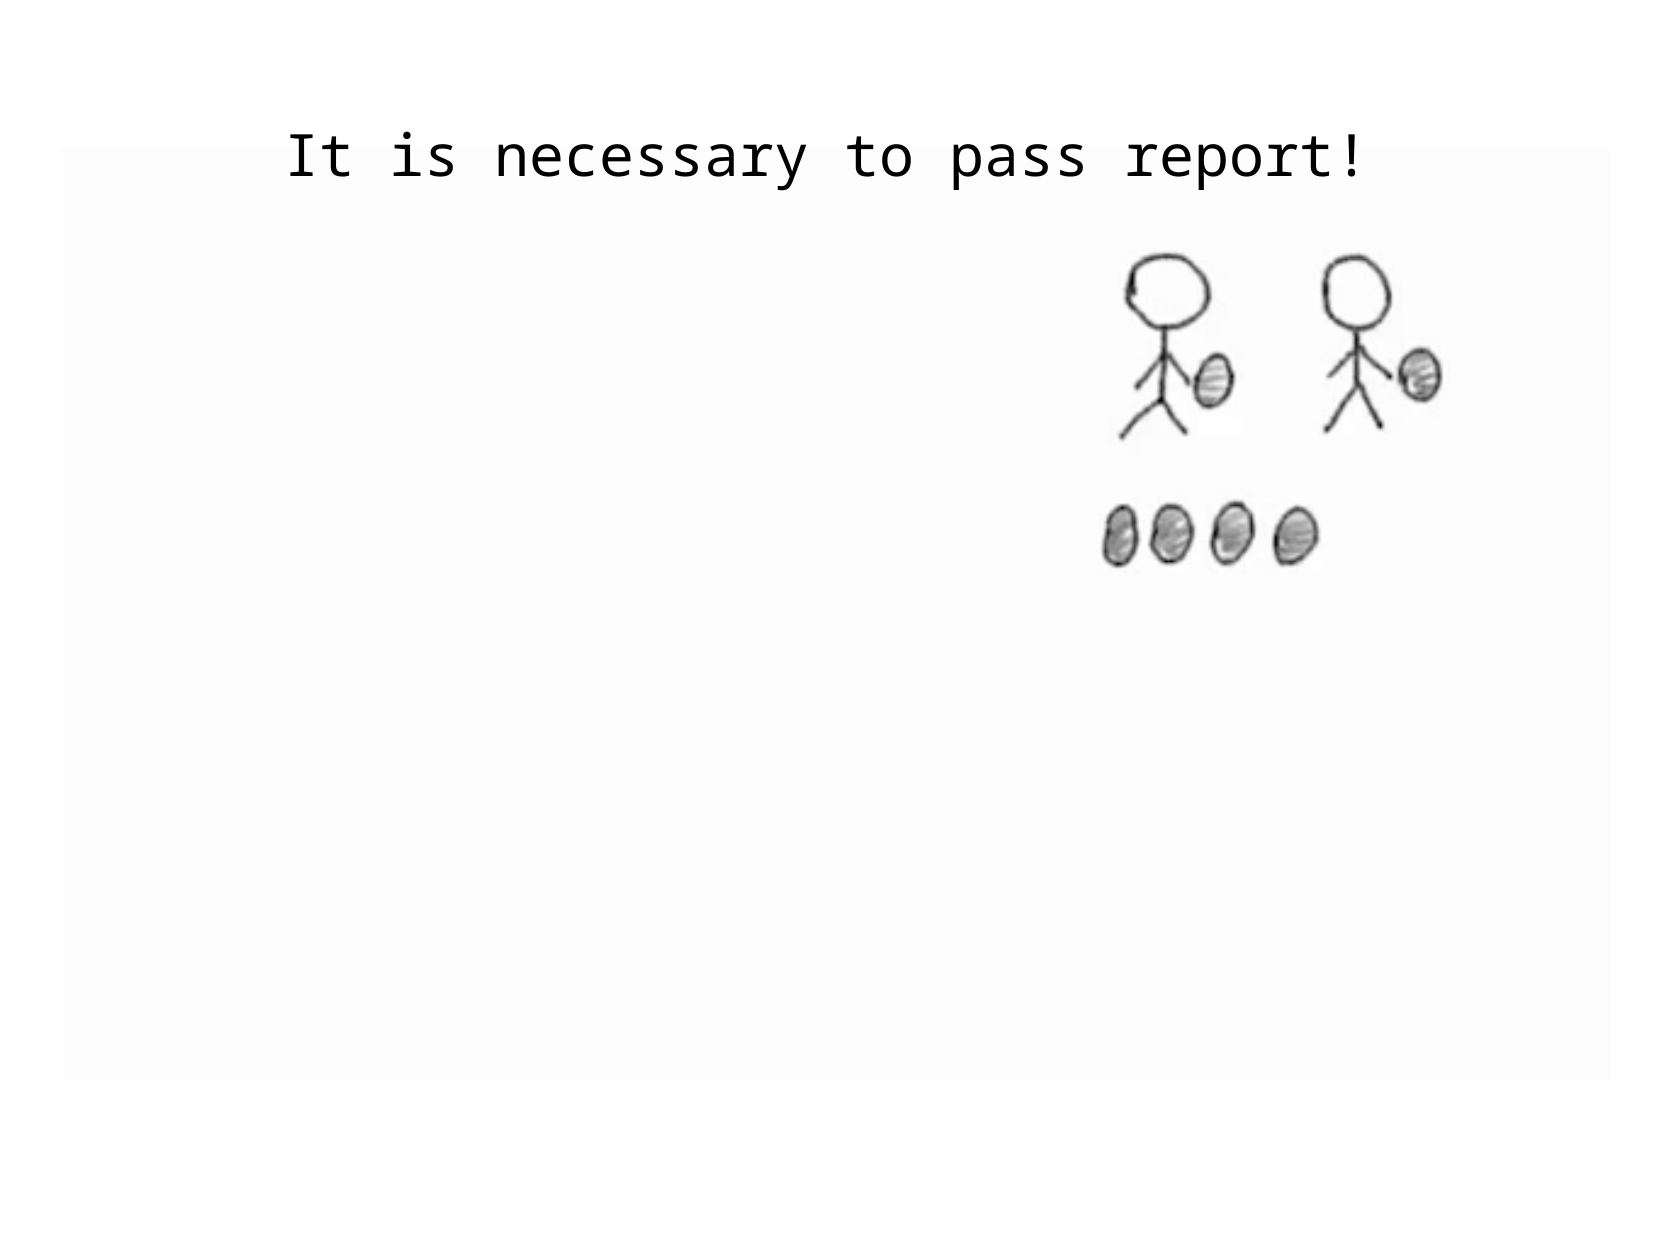

# It is necessary to pass report!